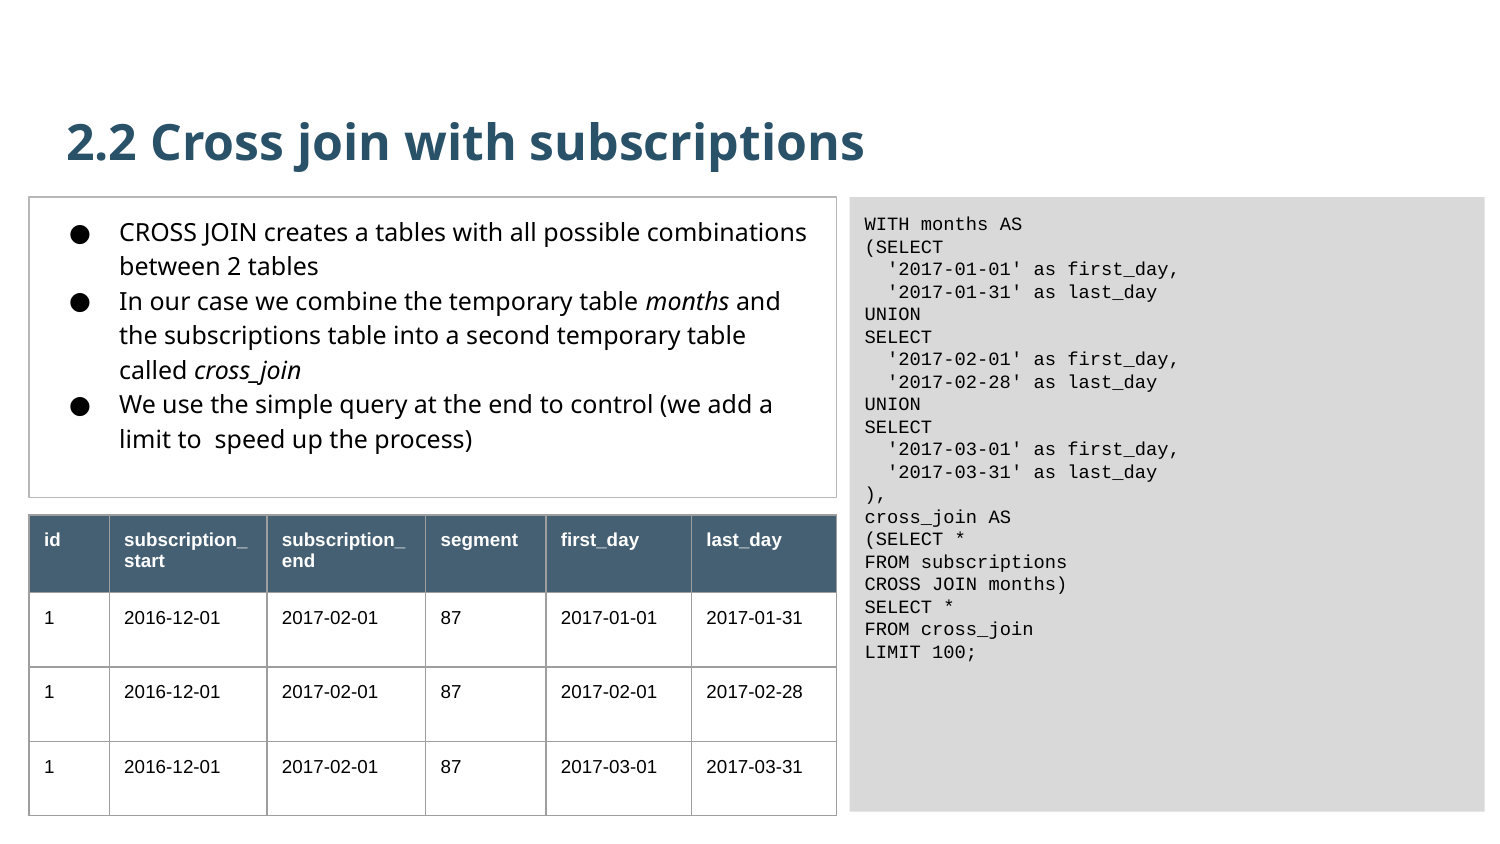

2.2 Cross join with subscriptions
CROSS JOIN creates a tables with all possible combinations between 2 tables
In our case we combine the temporary table months and the subscriptions table into a second temporary table called cross_join
We use the simple query at the end to control (we add a limit to speed up the process)
WITH months AS
(SELECT
 '2017-01-01' as first_day,
 '2017-01-31' as last_day
UNION
SELECT
 '2017-02-01' as first_day,
 '2017-02-28' as last_day
UNION
SELECT
 '2017-03-01' as first_day,
 '2017-03-31' as last_day
),
cross_join AS
(SELECT *
FROM subscriptions
CROSS JOIN months)
SELECT *
FROM cross_join
LIMIT 100;
| id | subscription\_start | subscription\_end | segment | first\_day | last\_day |
| --- | --- | --- | --- | --- | --- |
| 1 | 2016-12-01 | 2017-02-01 | 87 | 2017-01-01 | 2017-01-31 |
| 1 | 2016-12-01 | 2017-02-01 | 87 | 2017-02-01 | 2017-02-28 |
| 1 | 2016-12-01 | 2017-02-01 | 87 | 2017-03-01 | 2017-03-31 |